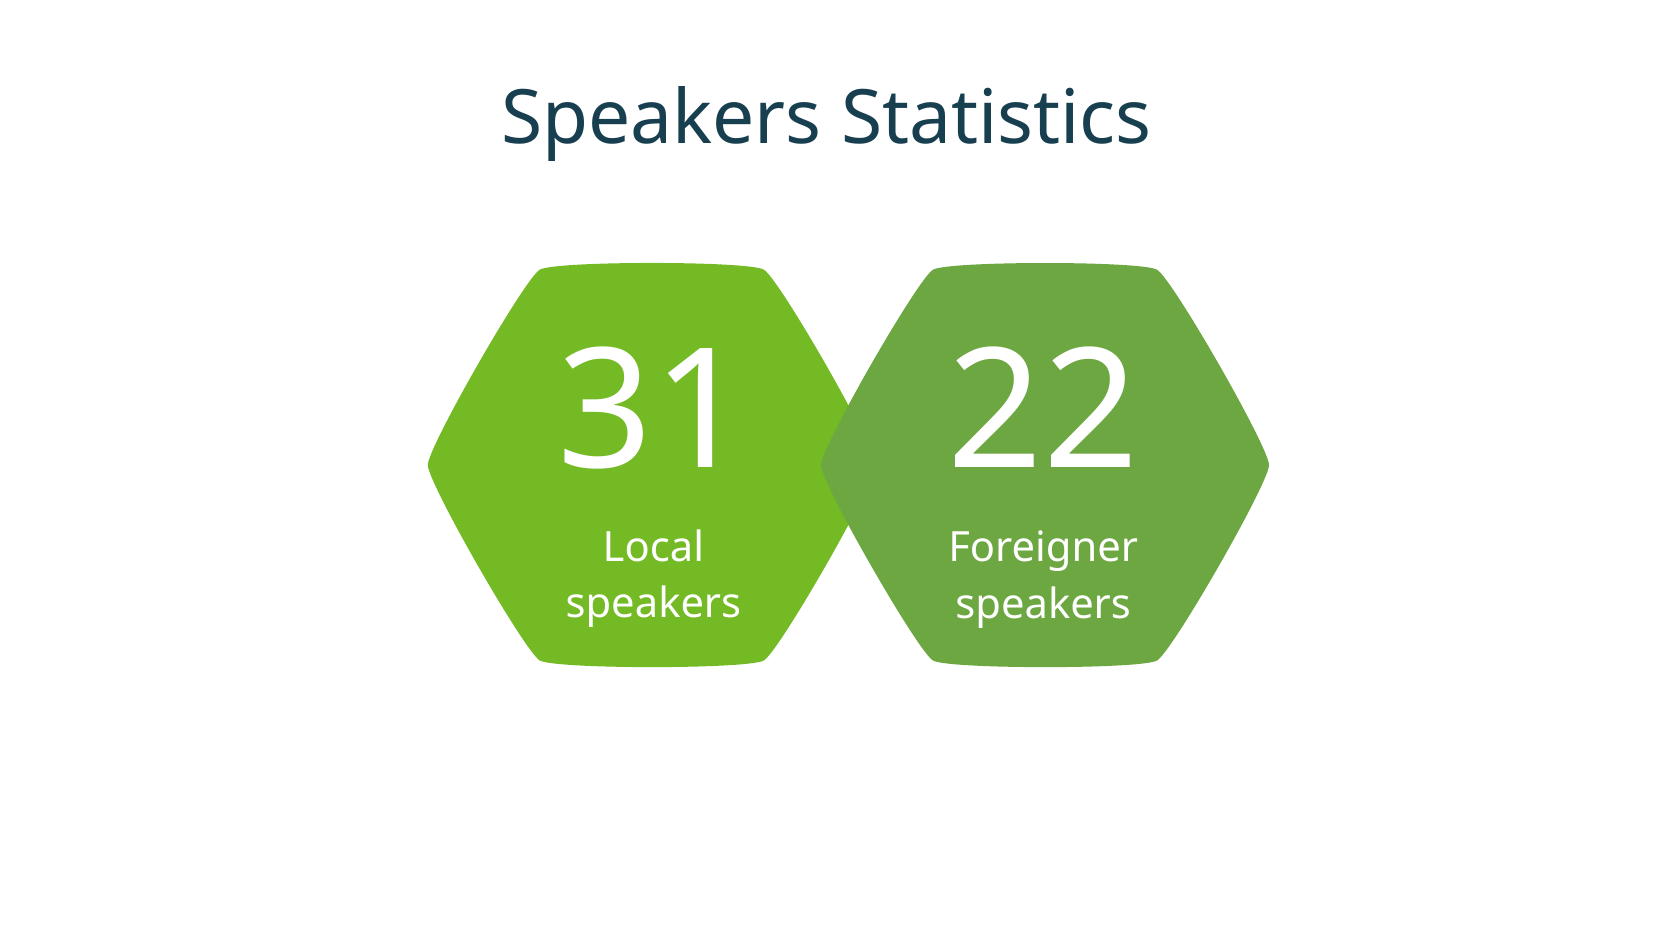

# Speakers Statistics
31
Local speakers
22
Foreigner
speakers